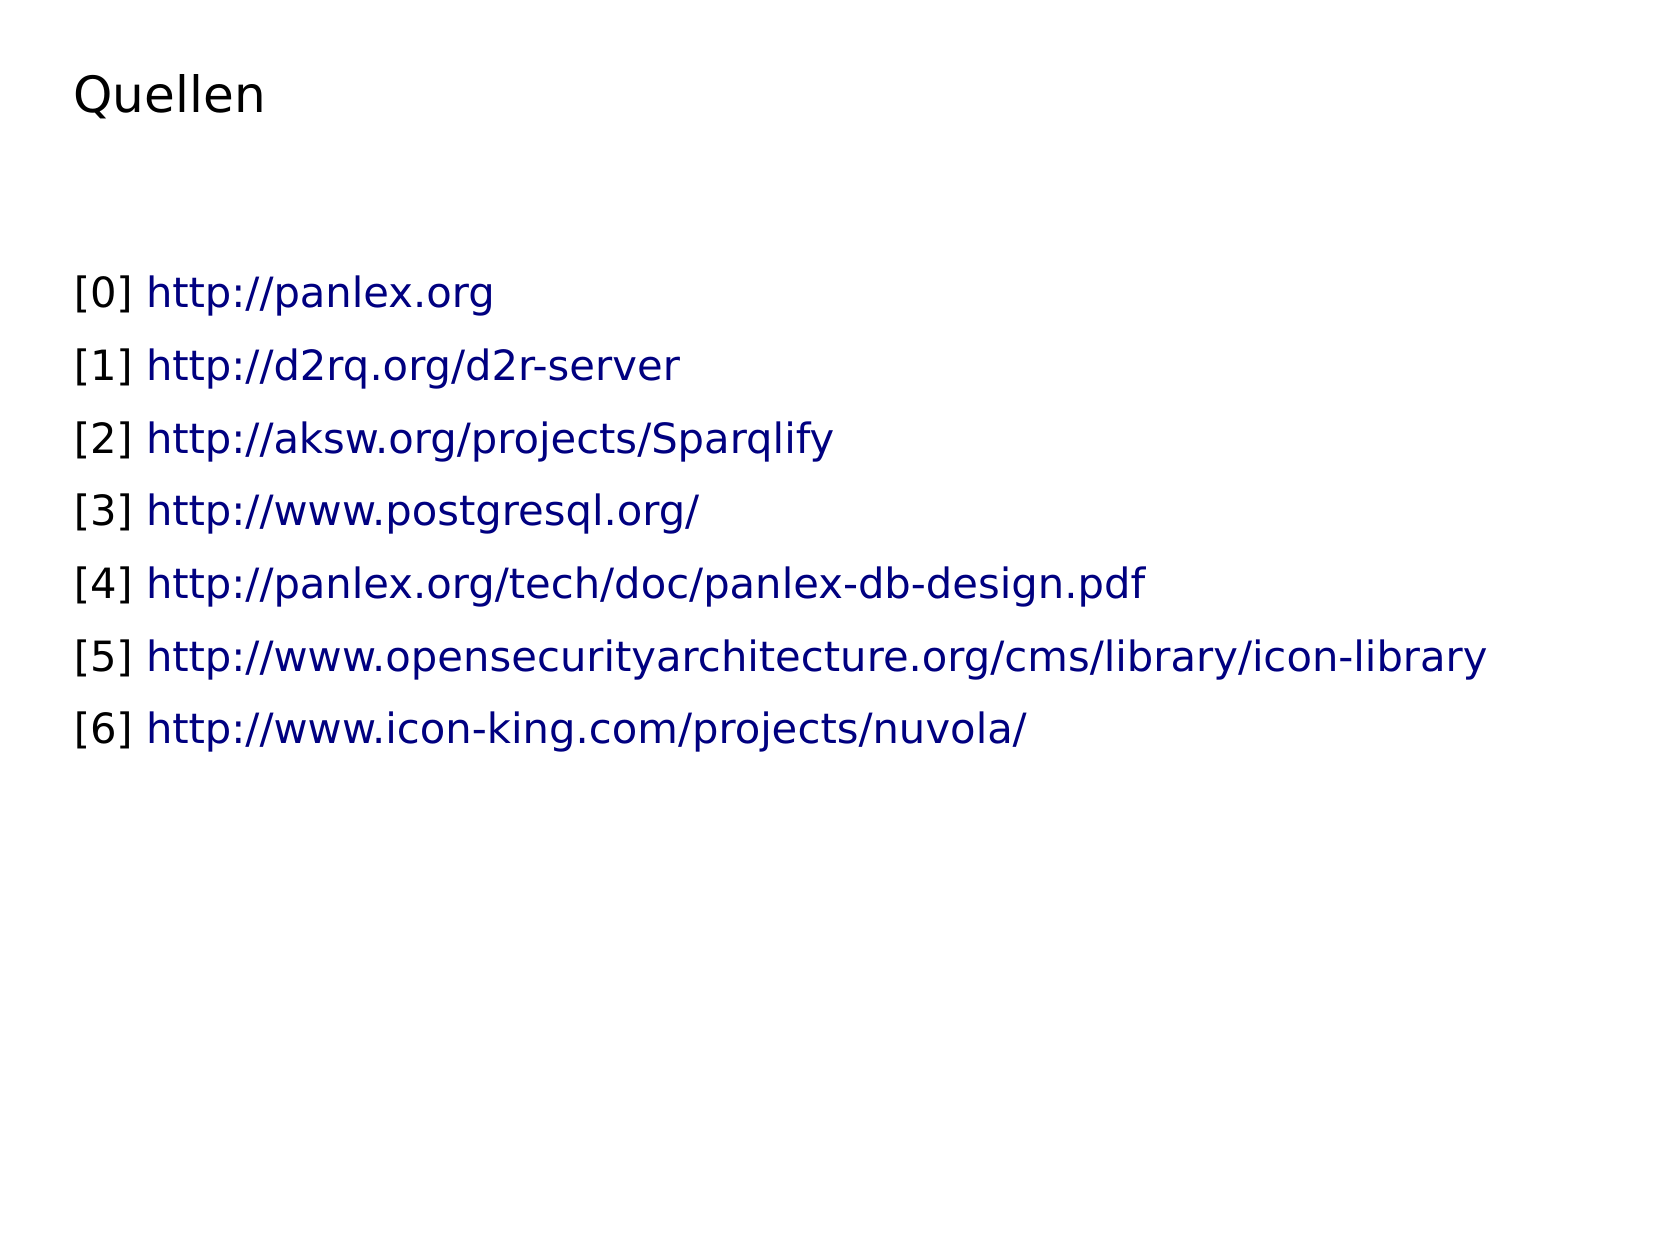

Quellen
[0] http://panlex.org
[1] http://d2rq.org/d2r-server
[2] http://aksw.org/projects/Sparqlify
[3] http://www.postgresql.org/
[4] http://panlex.org/tech/doc/panlex-db-design.pdf
[5] http://www.opensecurityarchitecture.org/cms/library/icon-library
[6] http://www.icon-king.com/projects/nuvola/